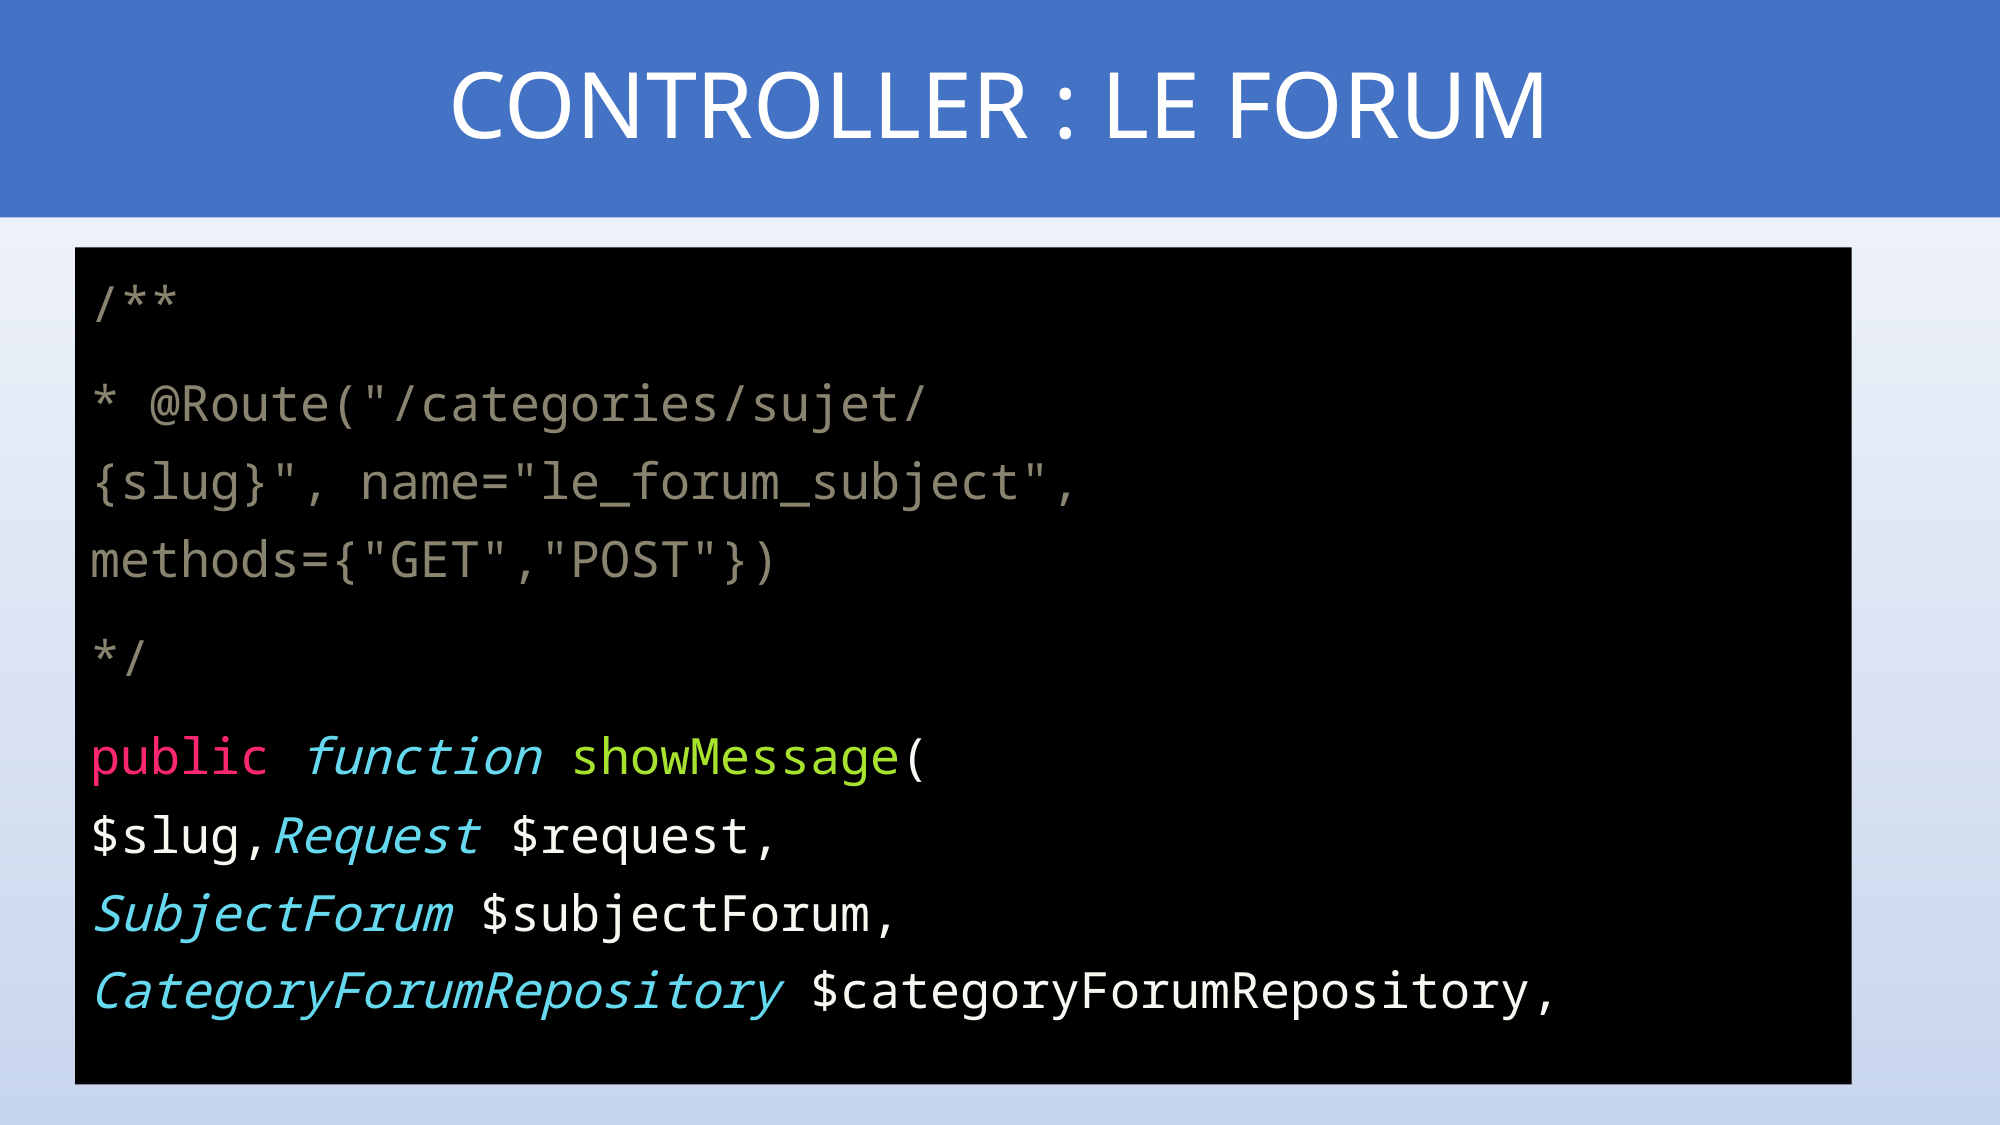

# CONTROLLER : LE FORUM
/**
* @Route("/categories/sujet/{slug}", name="le_forum_subject",  methods={"GET","POST"})
*/
public function showMessage(
$slug,Request $request,
SubjectForum $subjectForum,
CategoryForumRepository $categoryForumRepository,